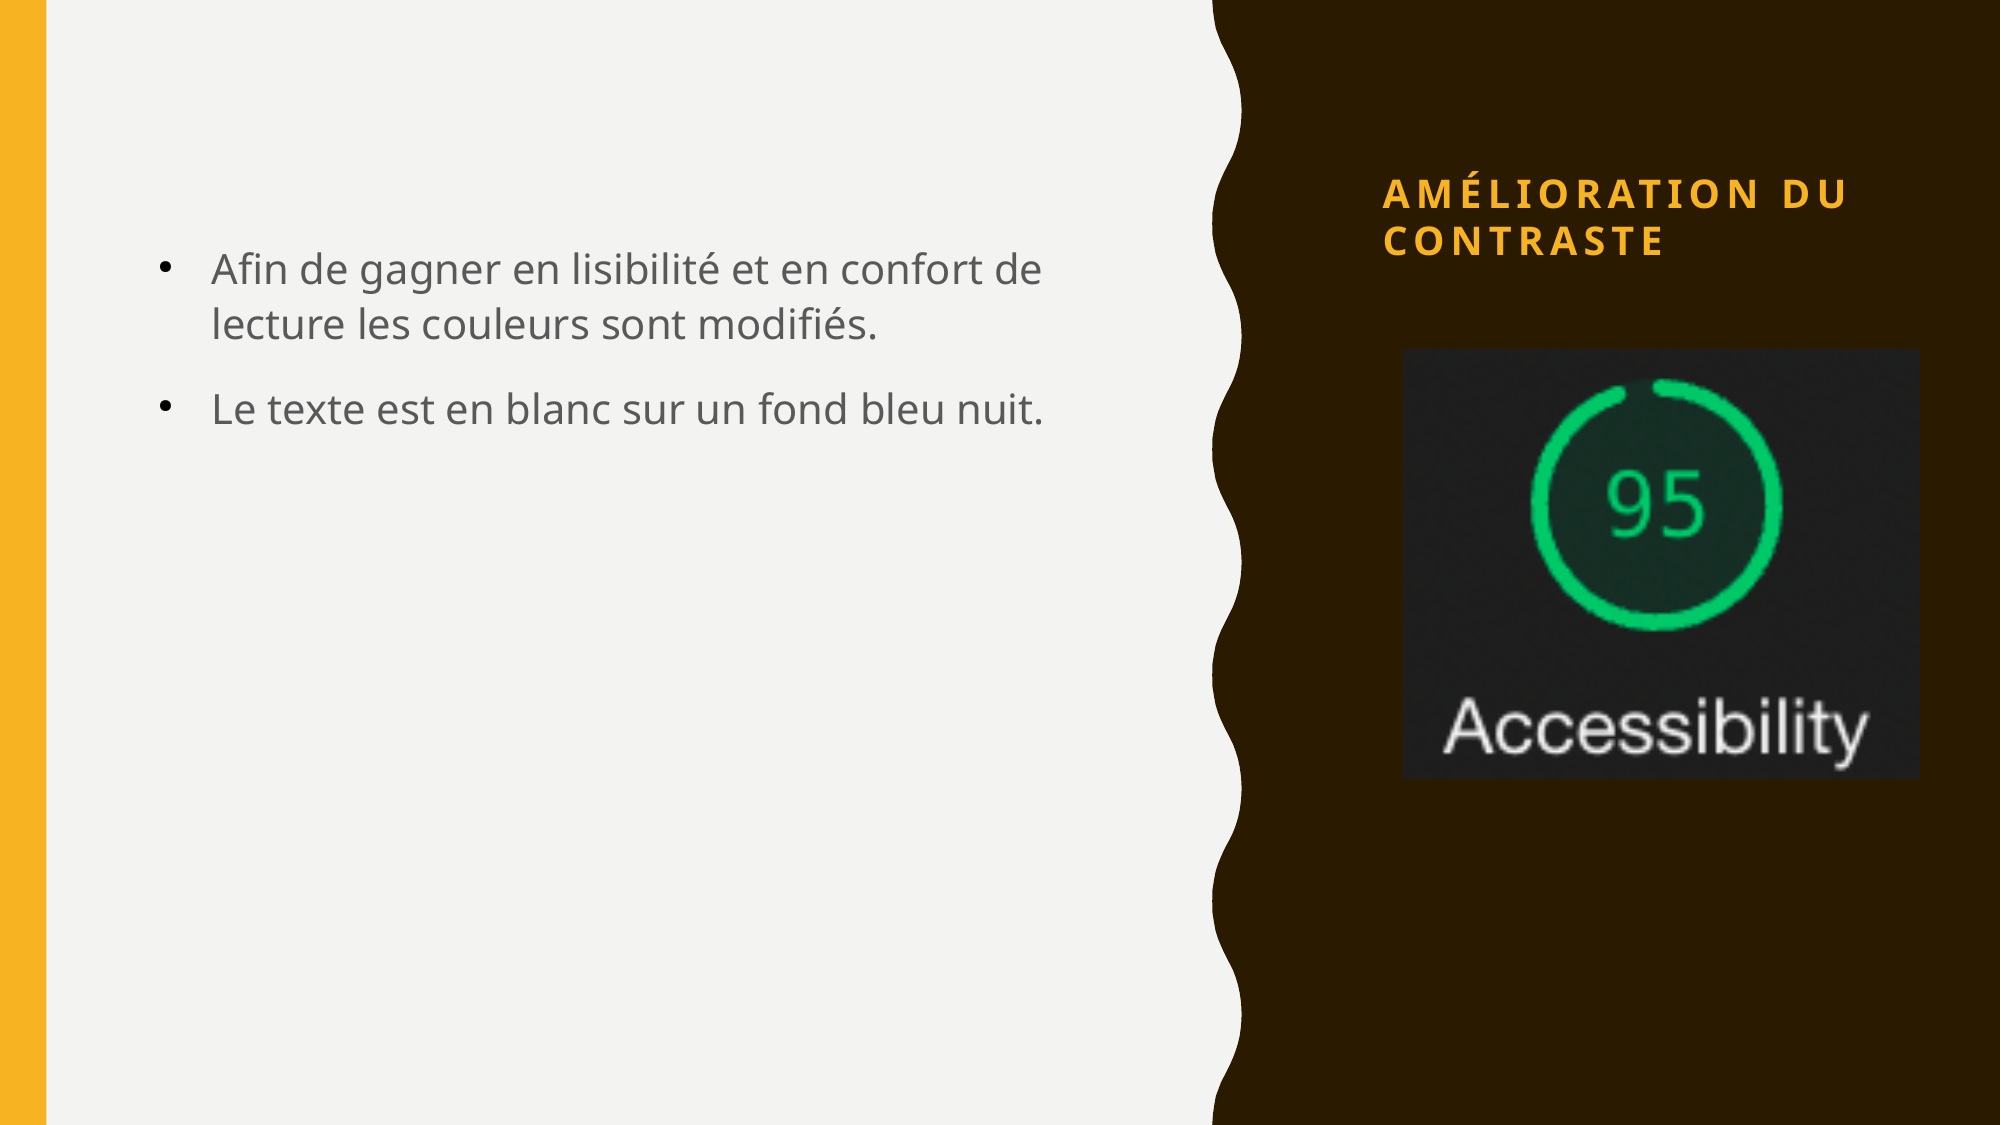

# Amélioration du contraste
Afin de gagner en lisibilité et en confort de lecture les couleurs sont modifiés.
Le texte est en blanc sur un fond bleu nuit.